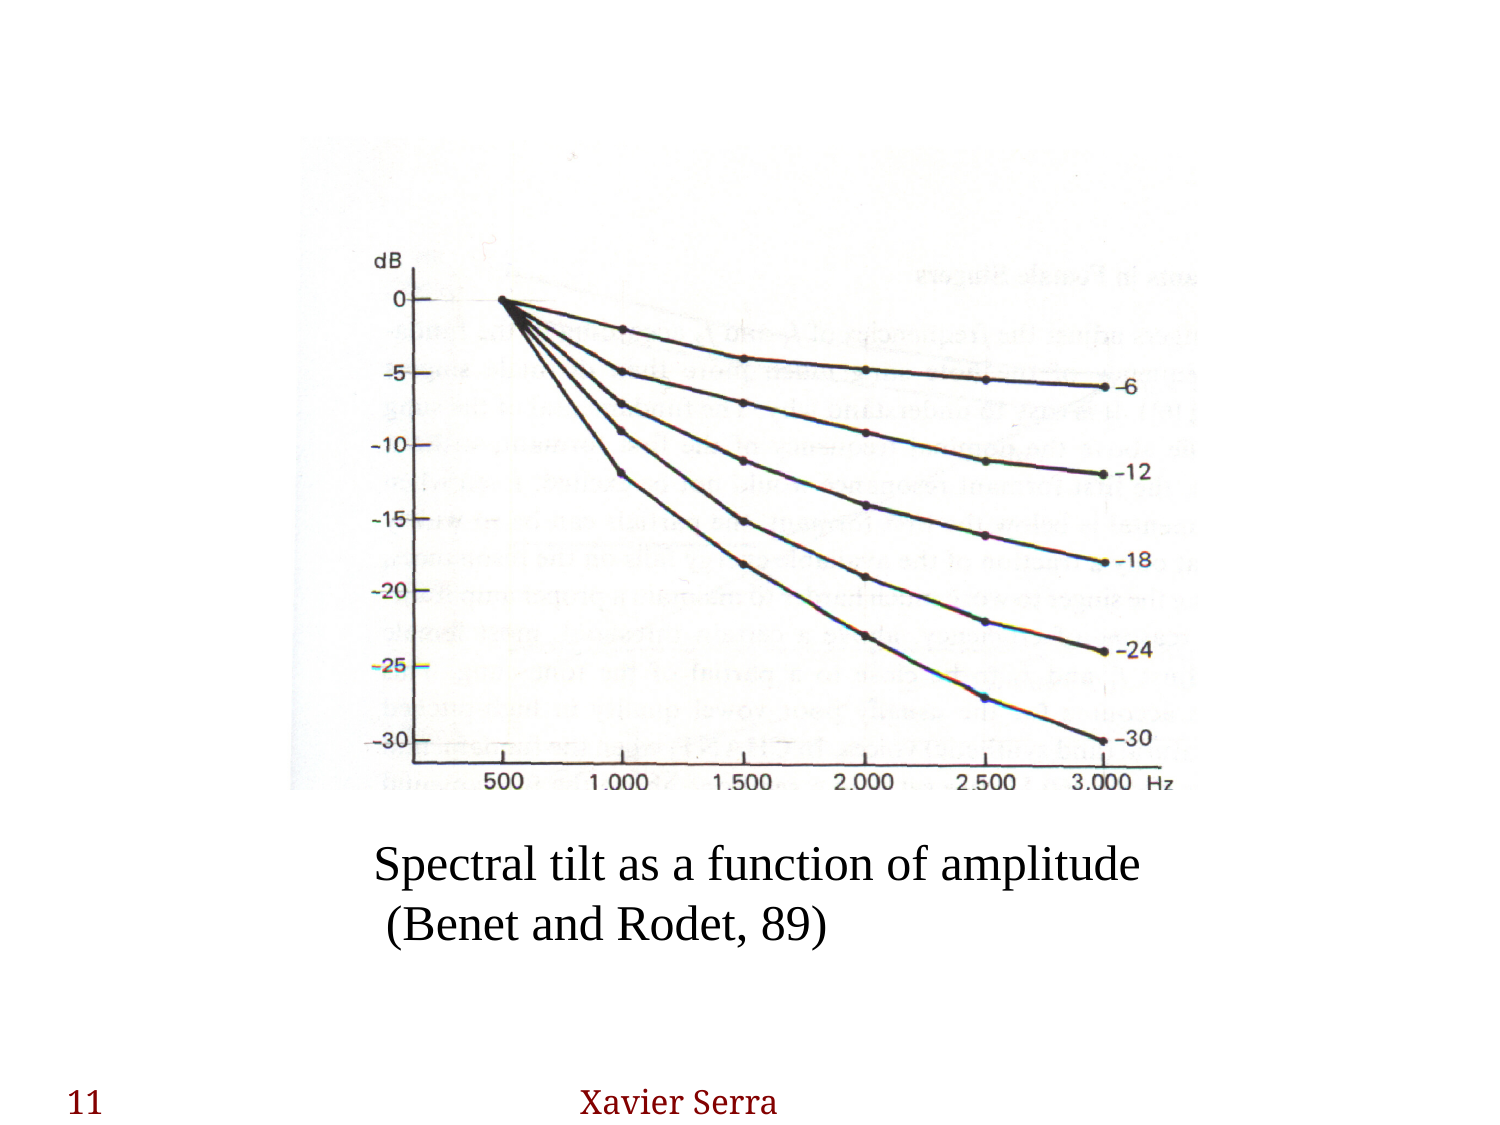

Spectral tilt as a function of amplitude
 (Benet and Rodet, 89)
Xavier Serra